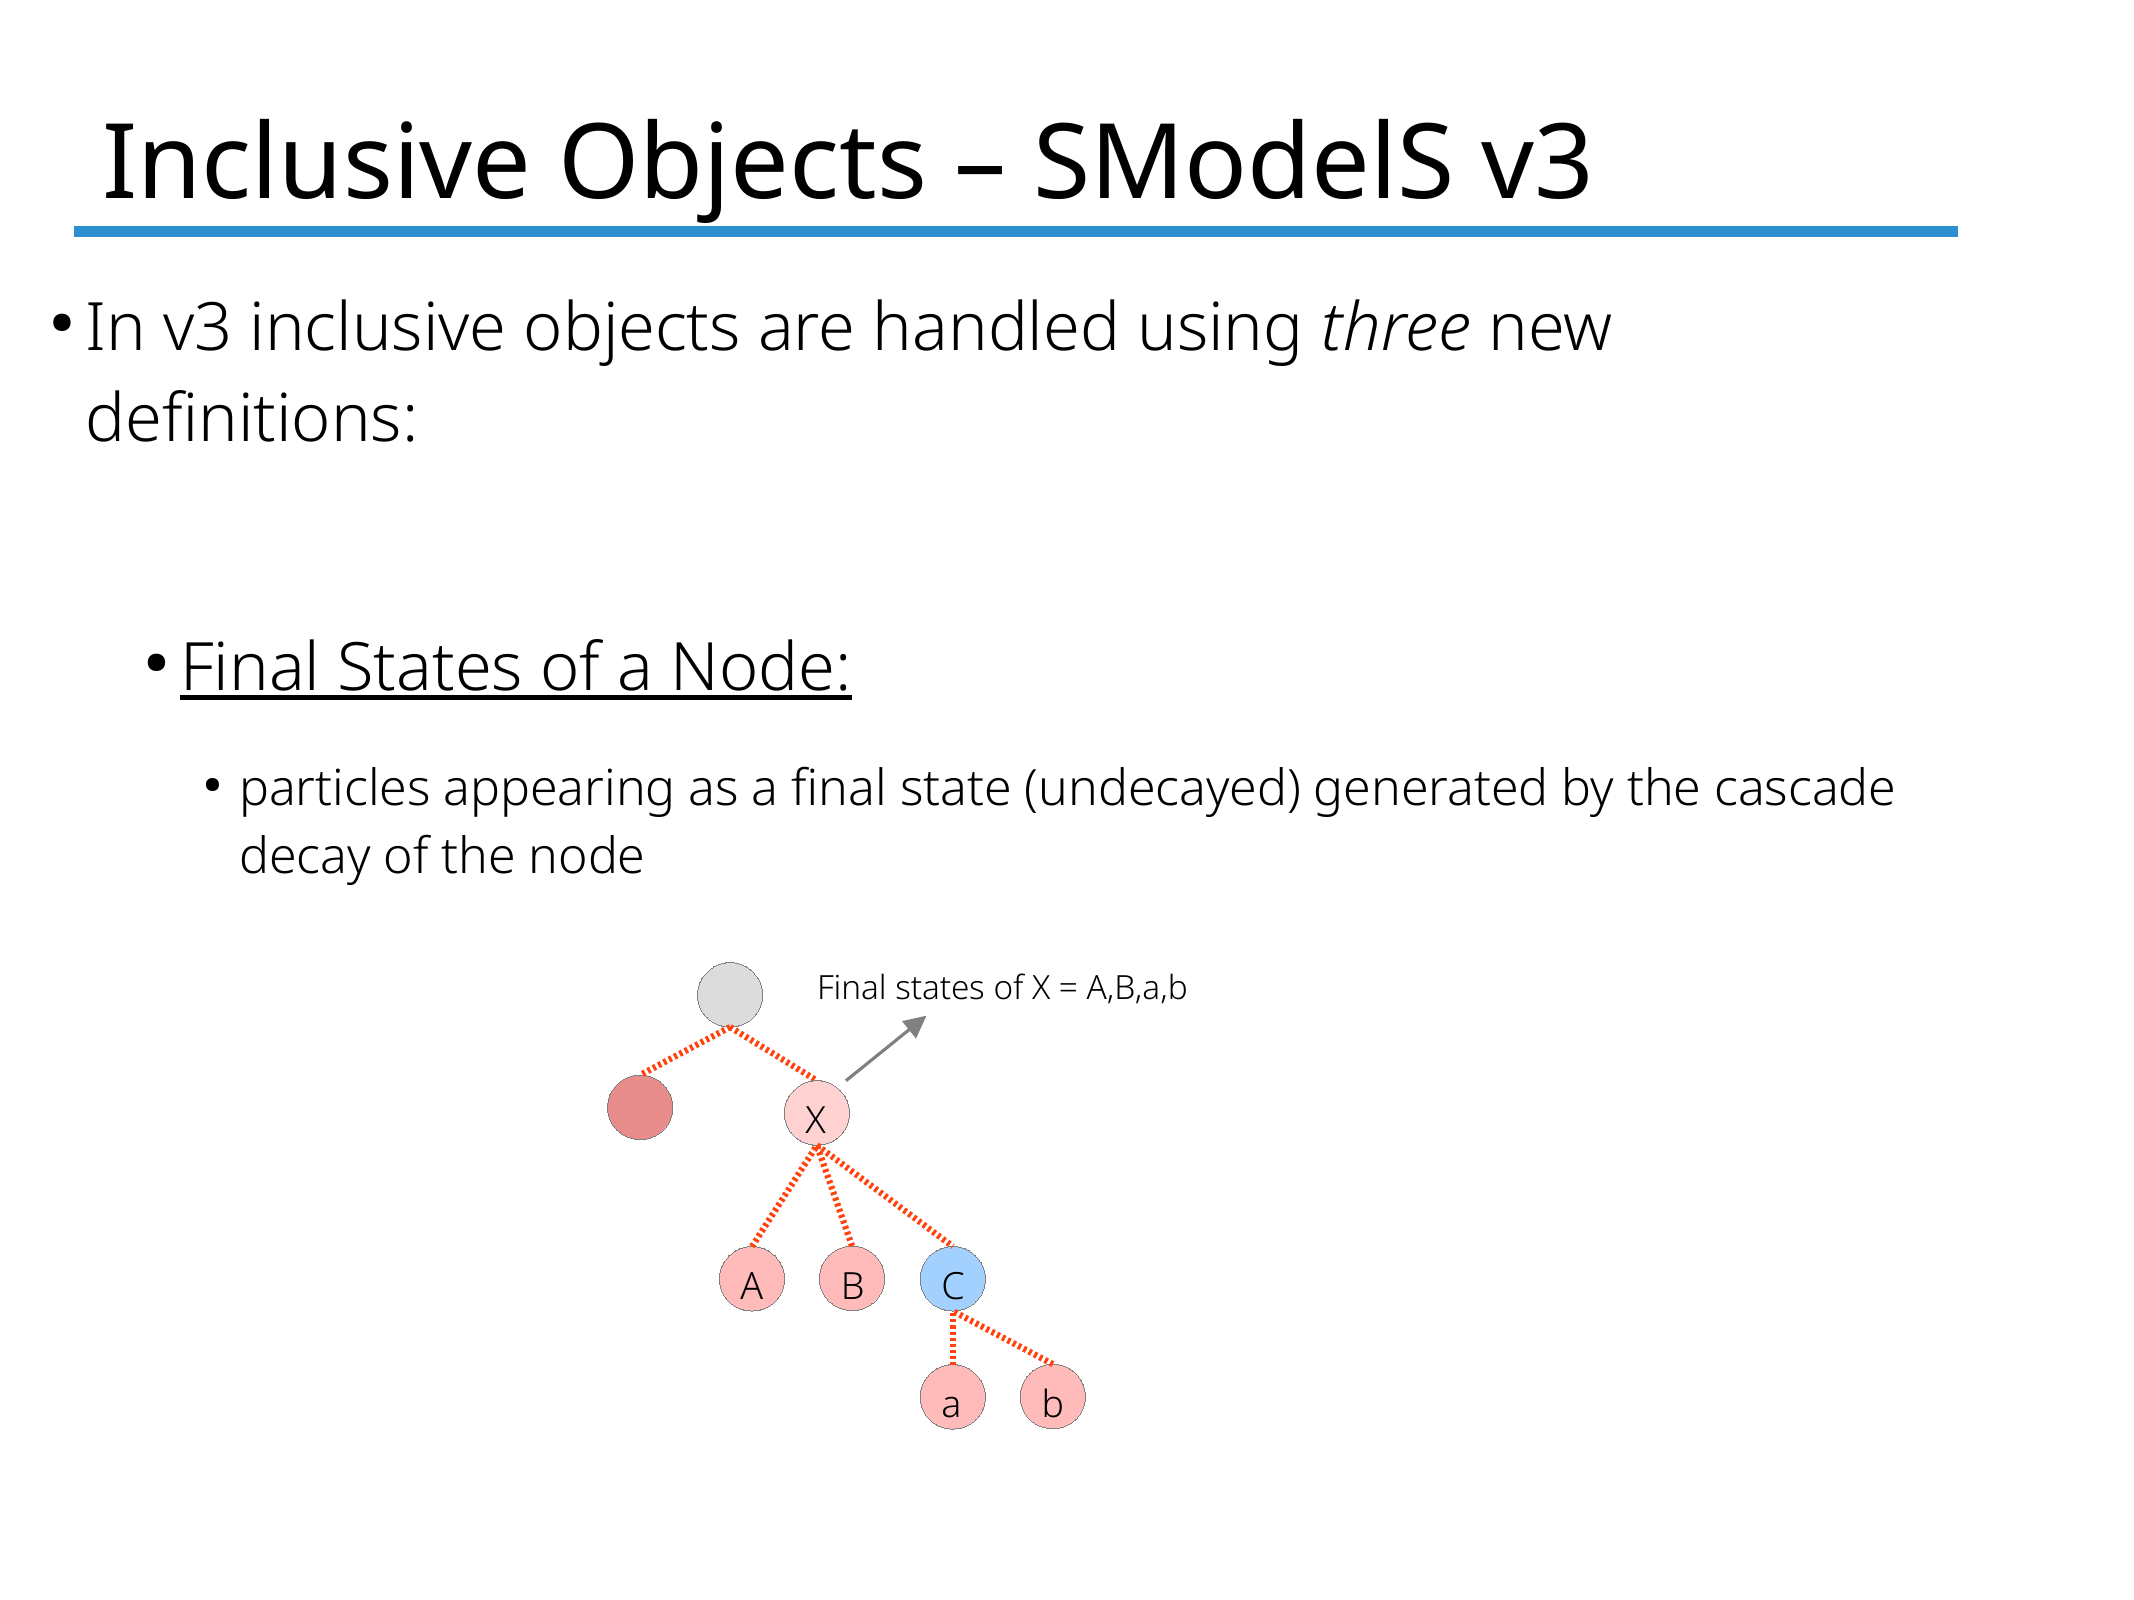

Inclusive Objects – SModelS v3
In v3 inclusive objects are handled using three new definitions:
Final States of a Node:
particles appearing as a final state (undecayed) generated by the cascade decay of the node
Final states of X = A,B,a,b
X
A
B
C
a
b